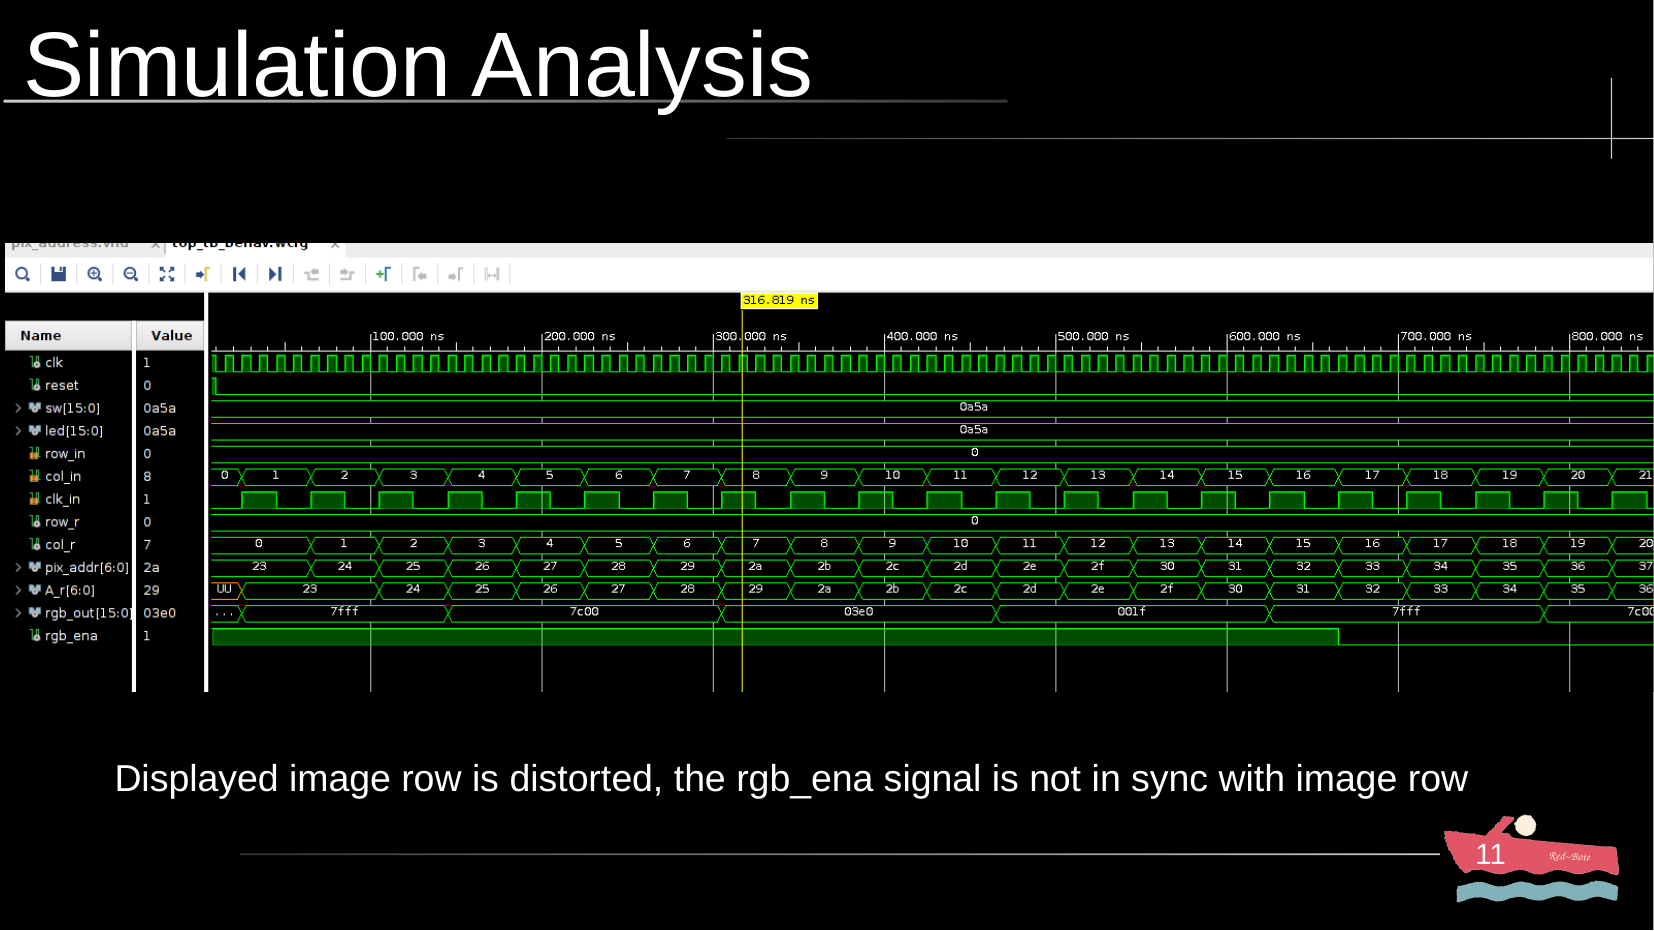

# Simulation Analysis
Displayed image row is distorted, the rgb_ena signal is not in sync with image row
11